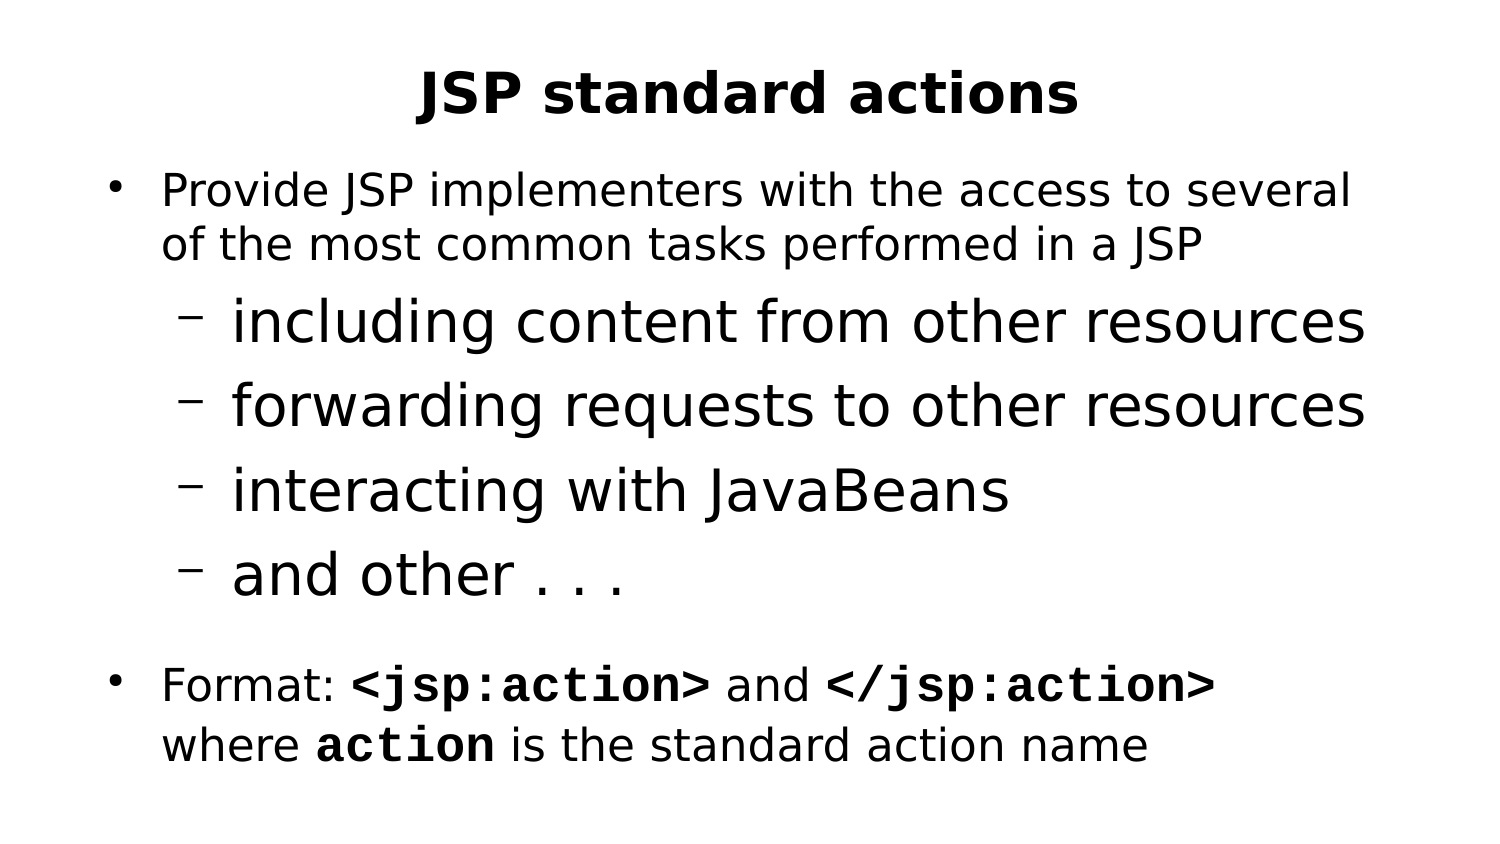

# JSP standard actions
Provide JSP implementers with the access to several of the most common tasks performed in a JSP
including content from other resources
forwarding requests to other resources
interacting with JavaBeans
and other . . .
Format: <jsp:action> and </jsp:action> where action is the standard action name